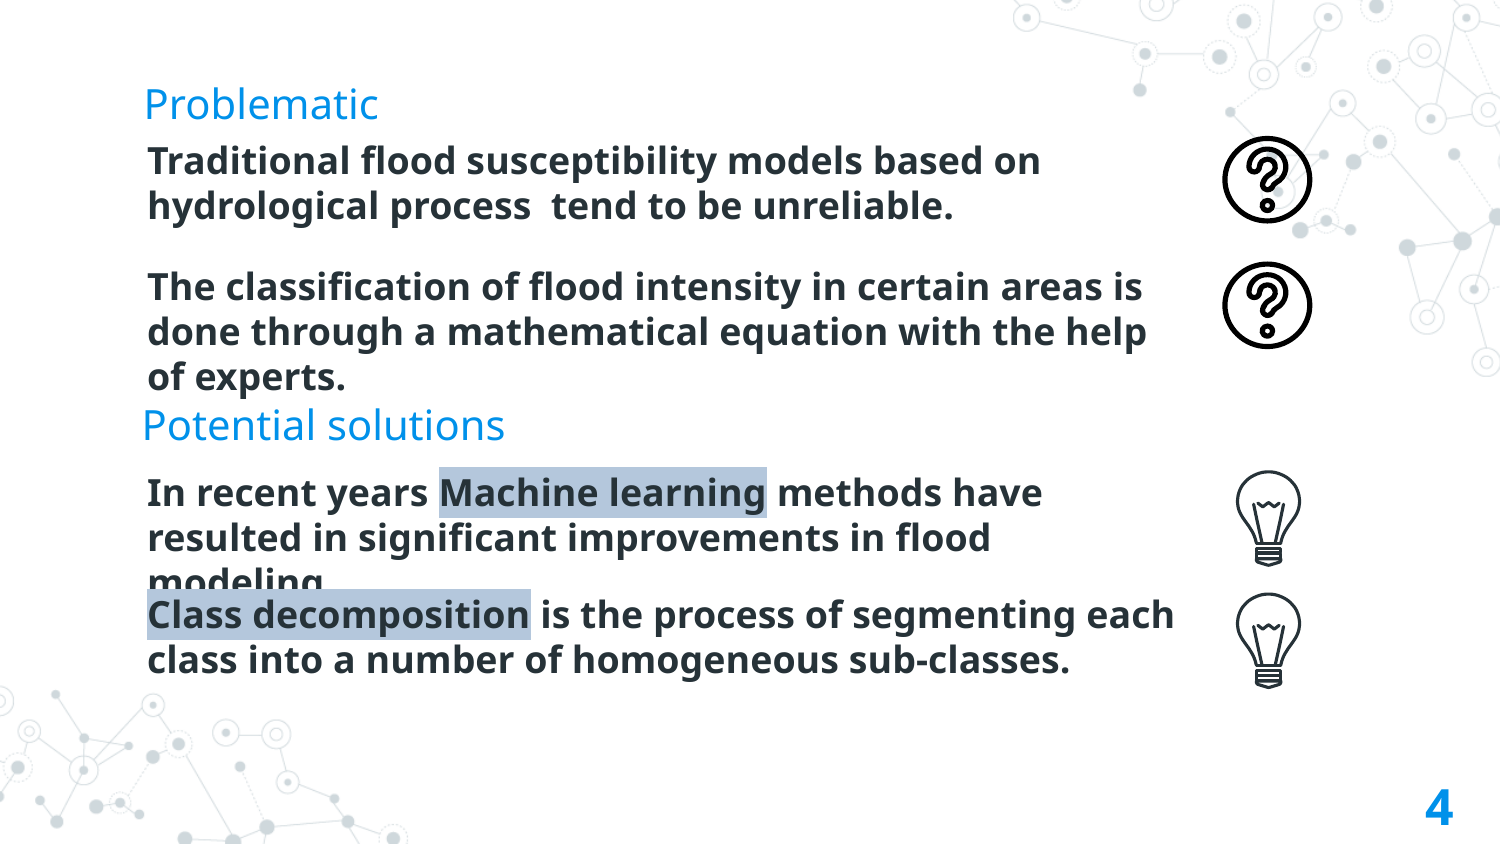

Problematic
Traditional flood susceptibility models based on hydrological process tend to be unreliable.
The classification of flood intensity in certain areas is done through a mathematical equation with the help of experts.
Potential solutions
In recent years Machine learning methods have resulted in significant improvements in flood modeling.
Class decomposition is the process of segmenting each class into a number of homogeneous sub-classes.